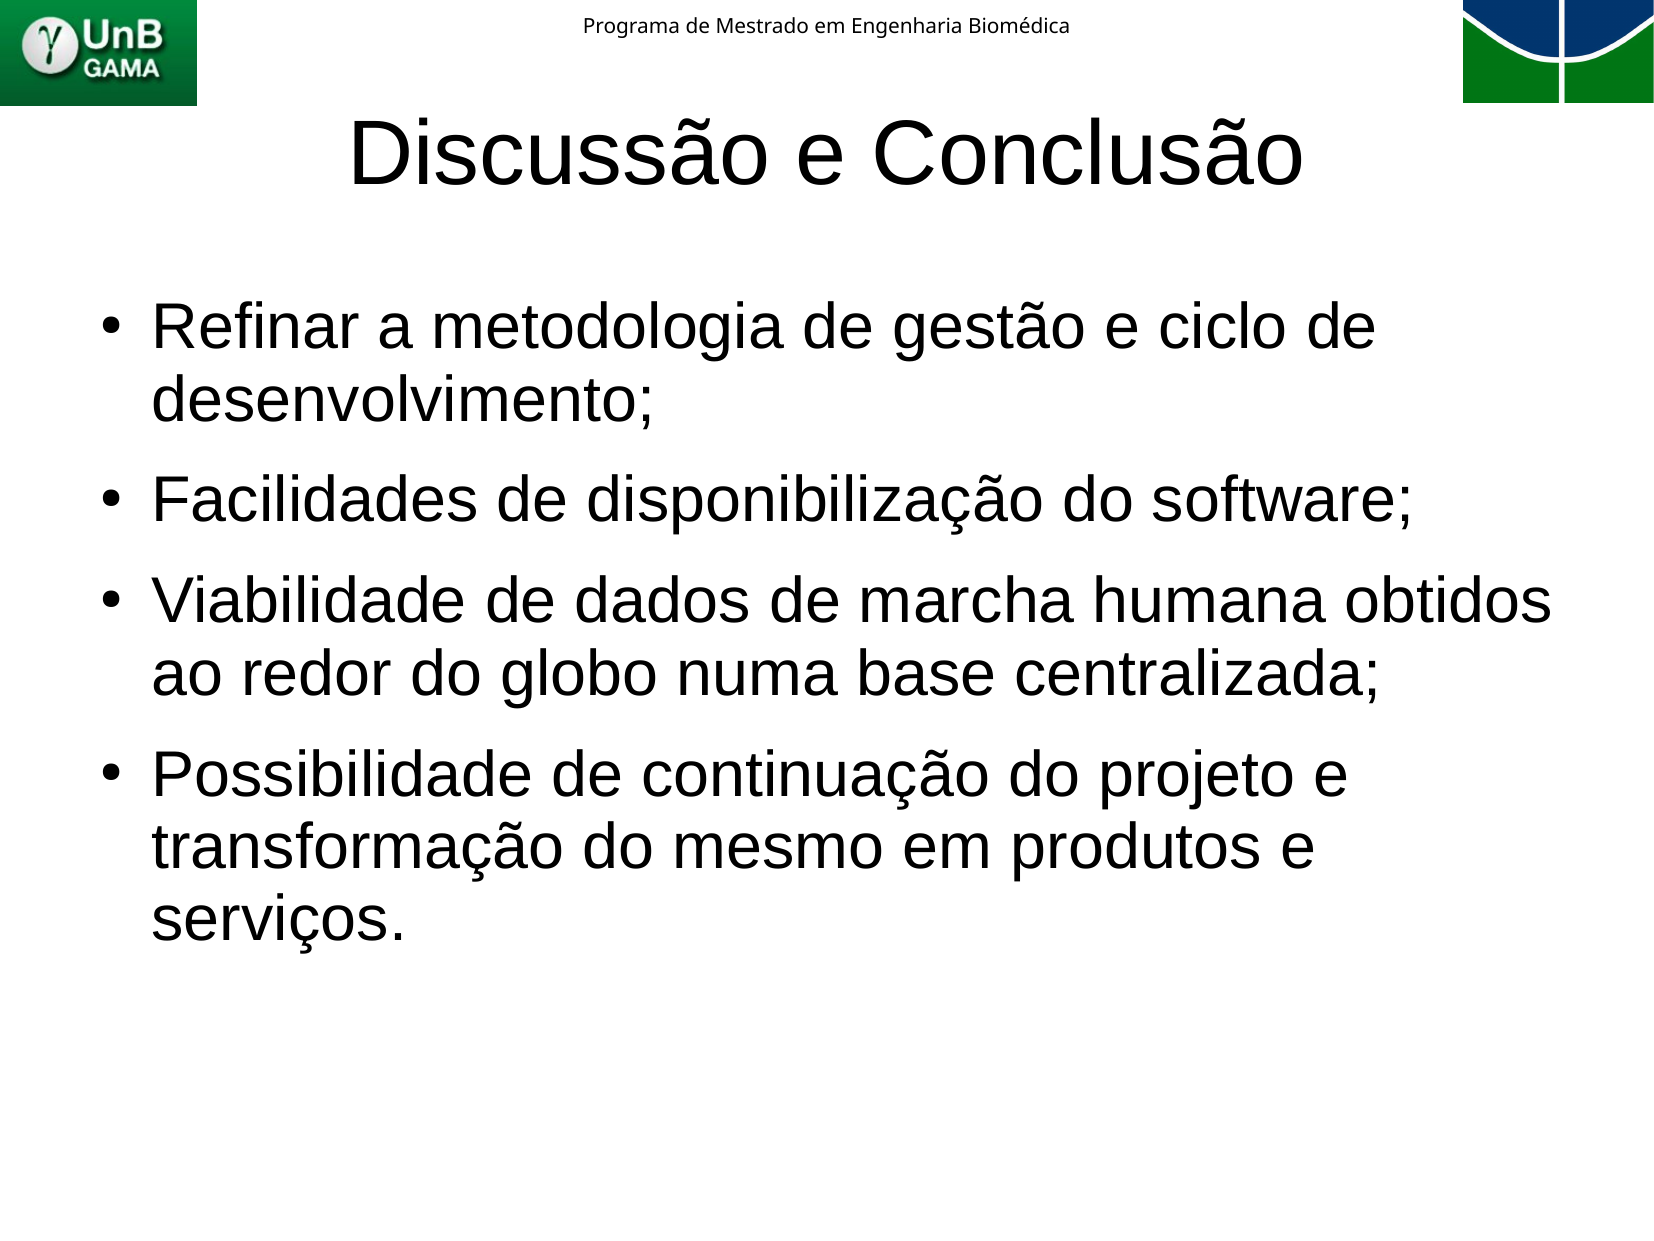

# Discussão e Conclusão
Refinar a metodologia de gestão e ciclo de desenvolvimento;
Facilidades de disponibilização do software;
Viabilidade de dados de marcha humana obtidos ao redor do globo numa base centralizada;
Possibilidade de continuação do projeto e transformação do mesmo em produtos e serviços.